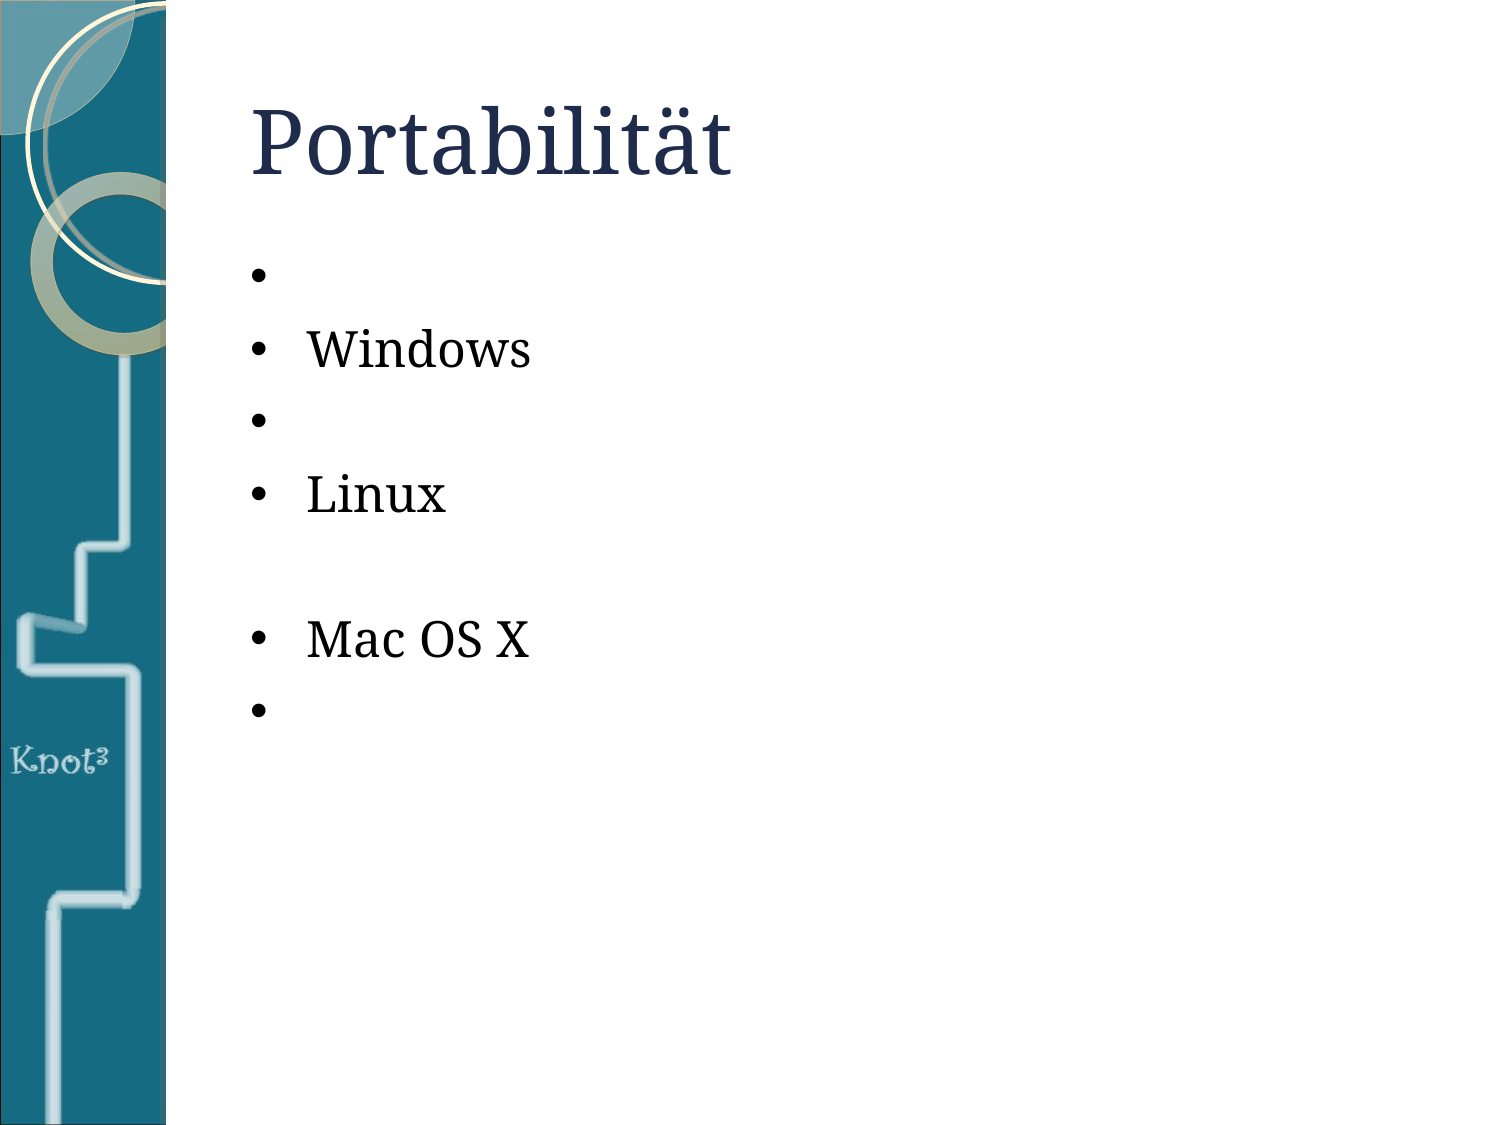

# Portabilität
Windows
Linux
Mac OS X